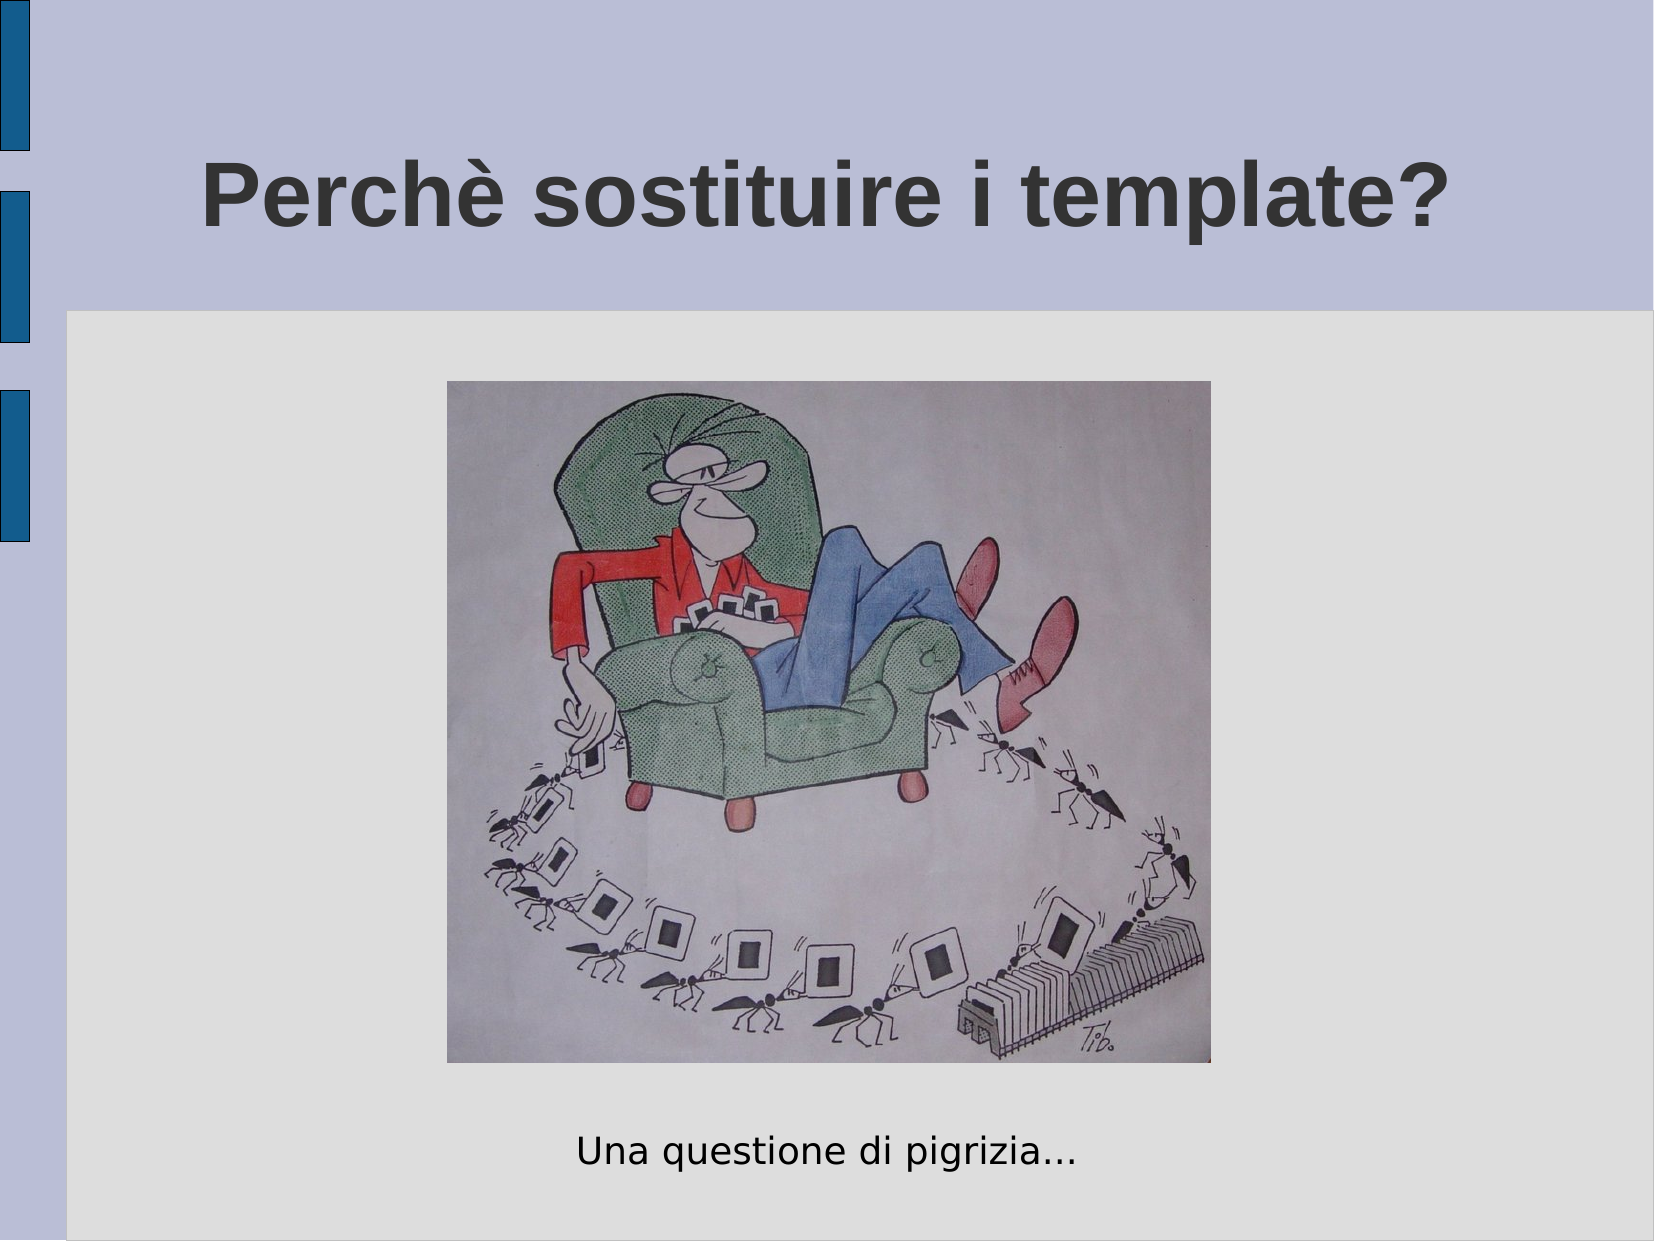

# Perchè sostituire i template?
Una questione di pigrizia...